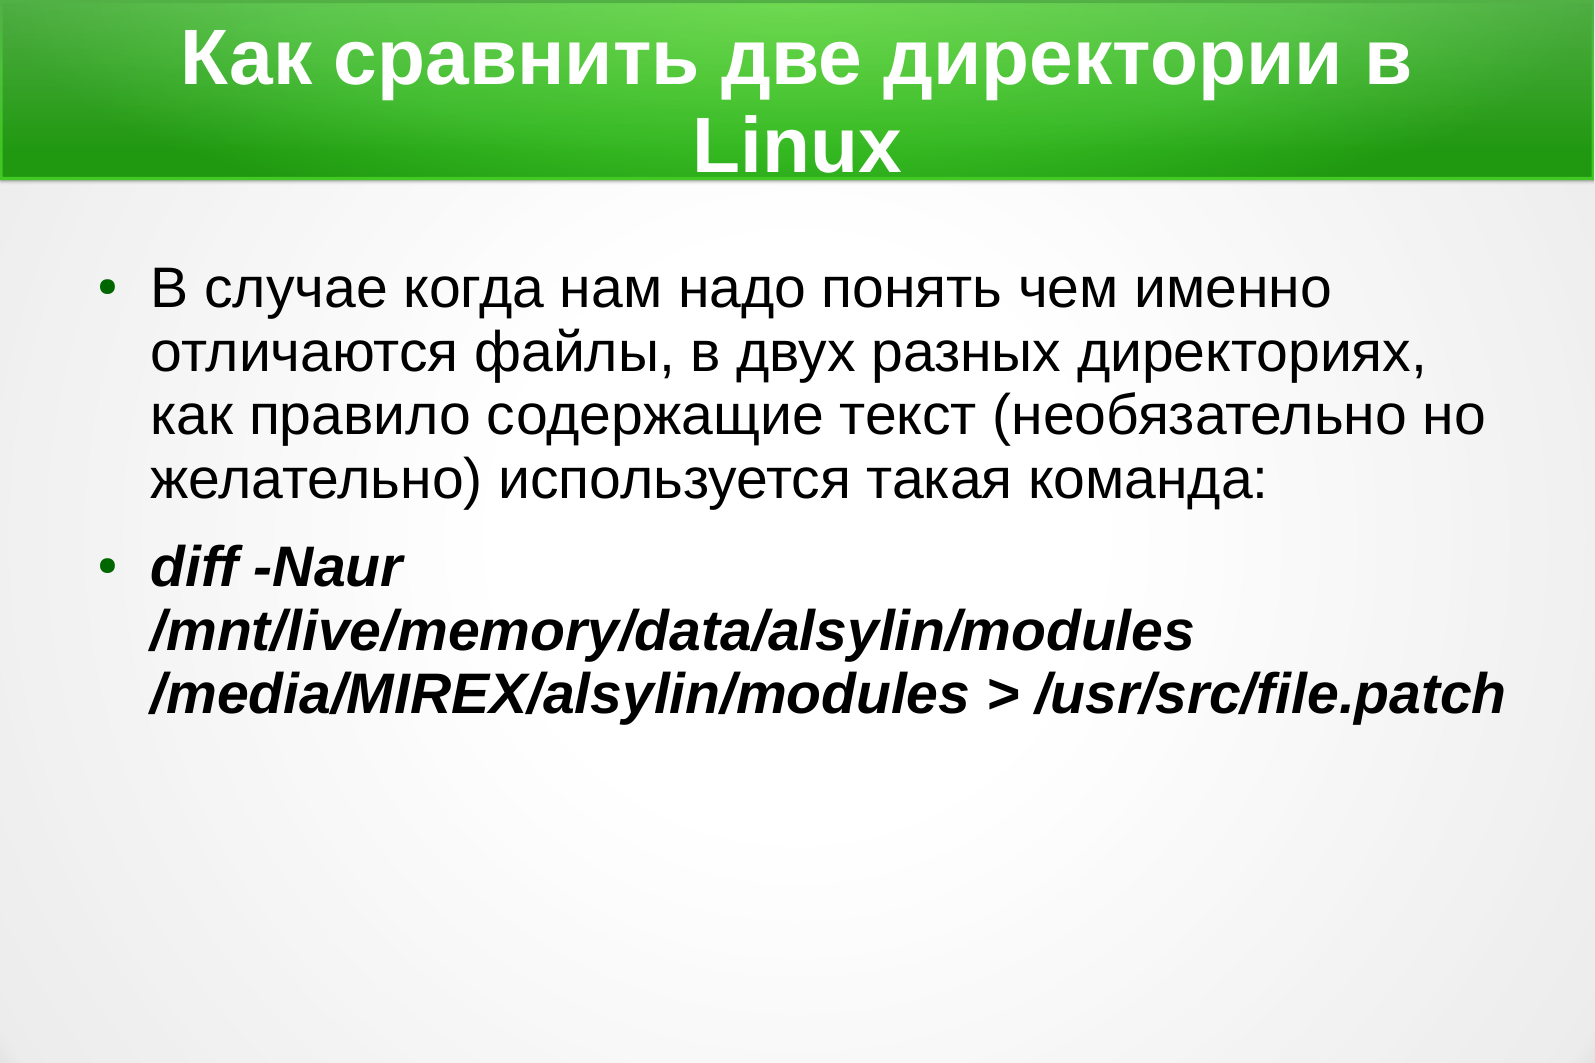

# Как сравнить две директории в Linux
В случае когда нам надо понять чем именно отличаются файлы, в двух разных директориях, как правило содержащие текст (необязательно но желательно) используется такая команда:
diff -Naur /mnt/live/memory/data/alsylin/modules /media/MIREX/alsylin/modules > /usr/src/file.patch